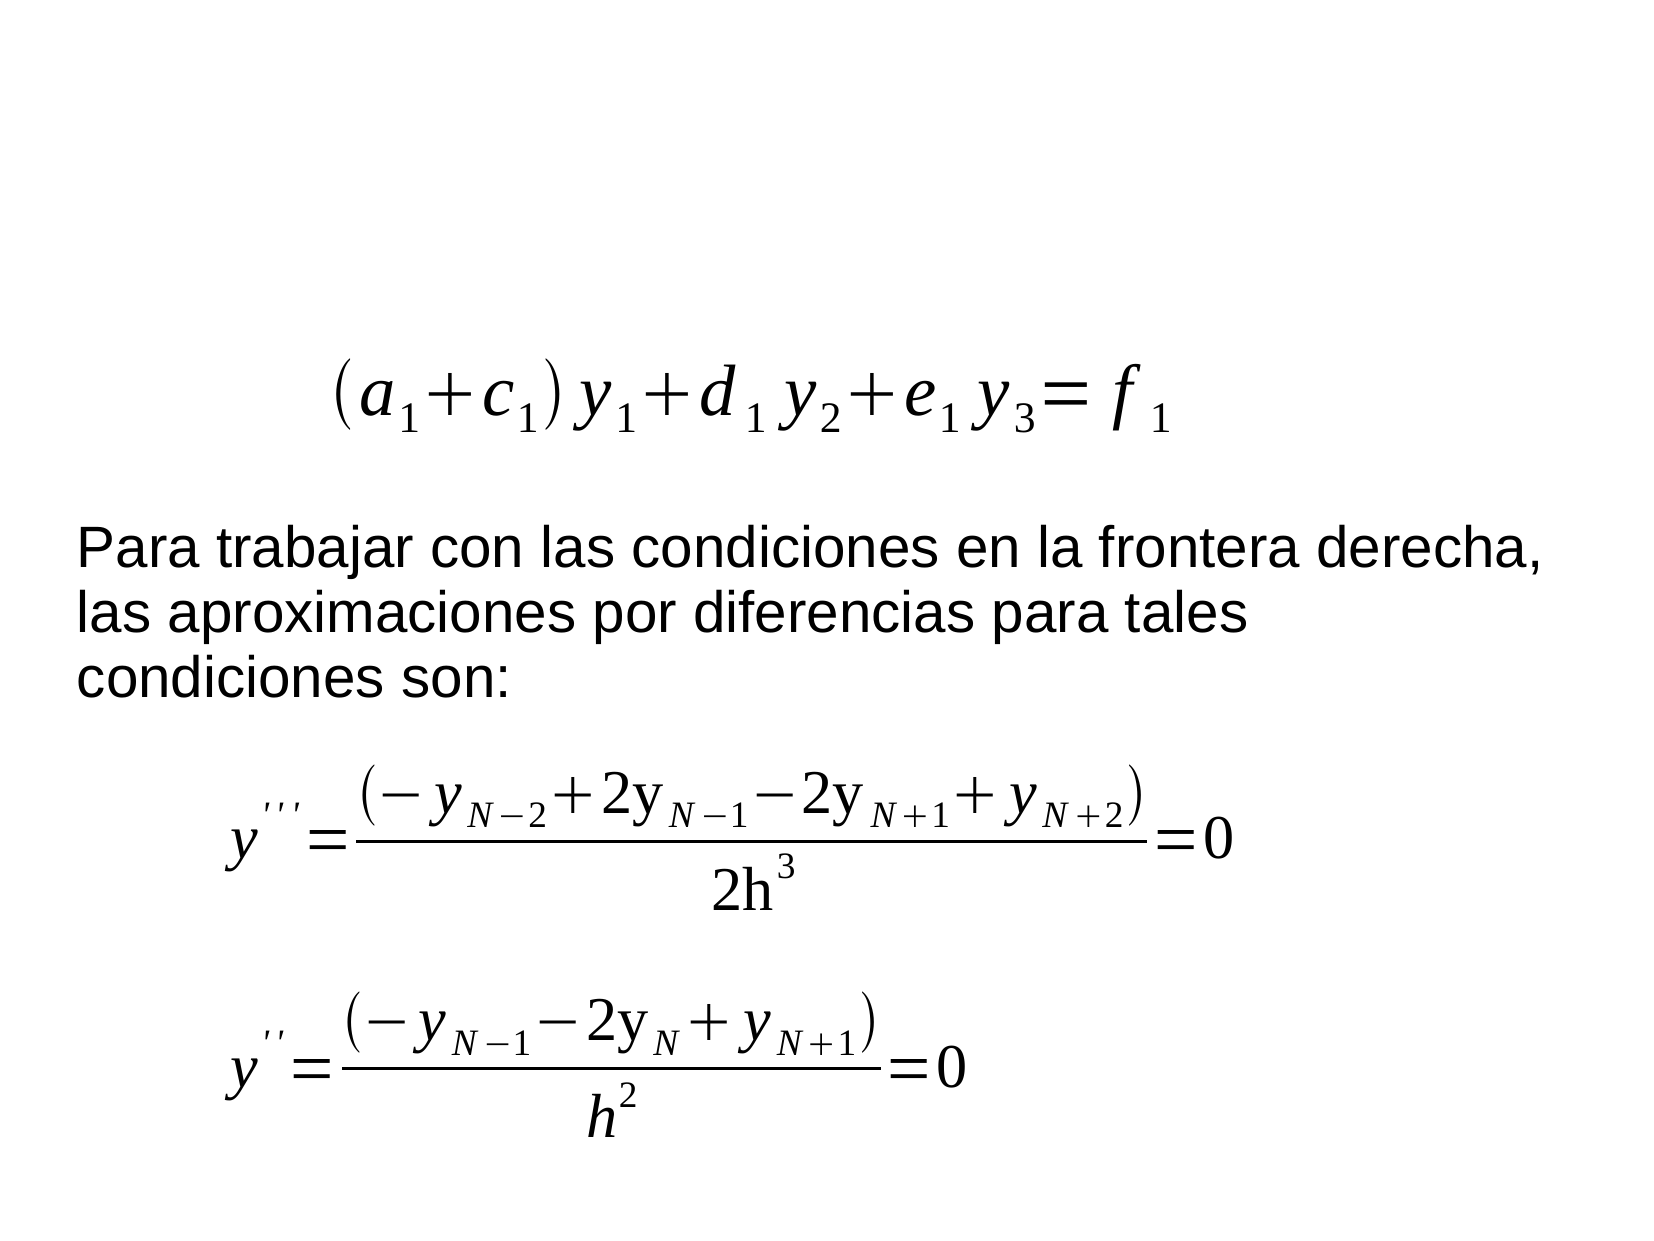

#
Para trabajar con las condiciones en la frontera derecha, las aproximaciones por diferencias para tales condiciones son: